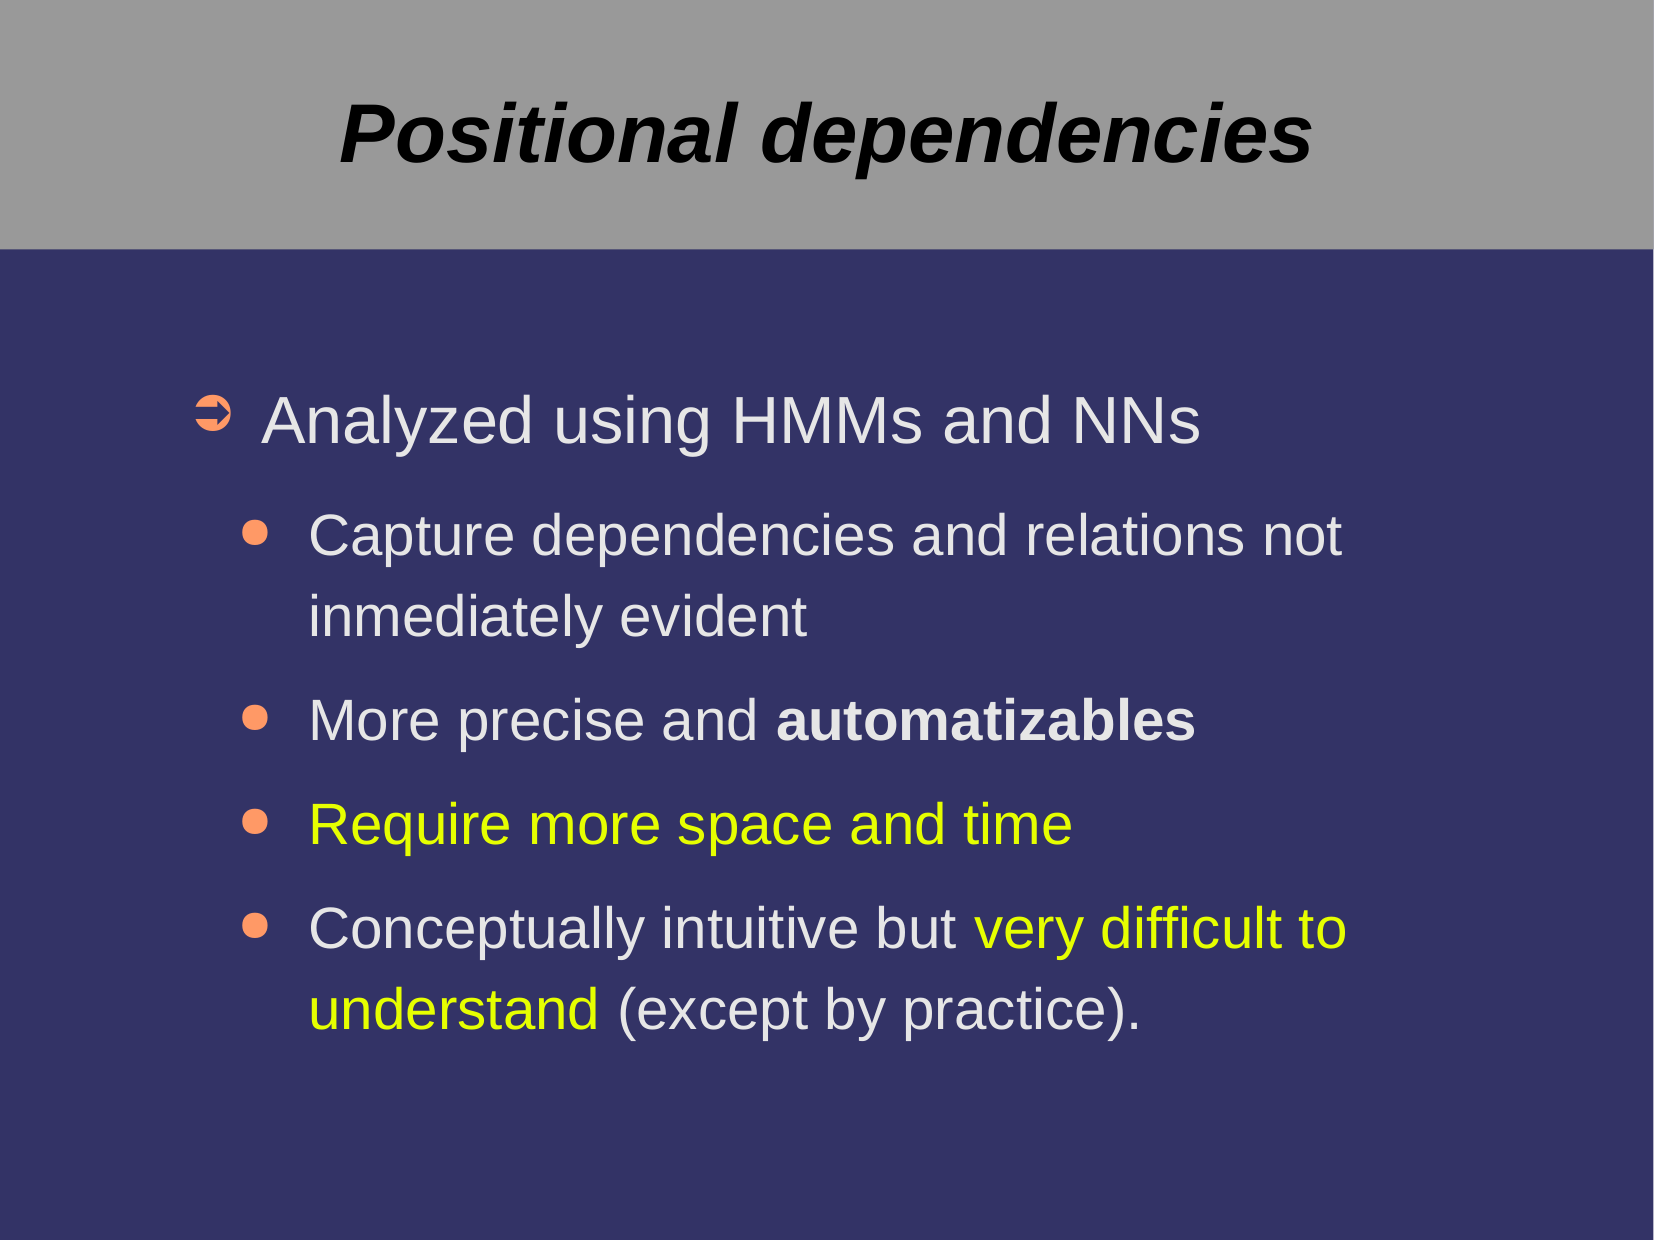

# Positional dependencies
Analyzed using HMMs and NNs
Capture dependencies and relations not inmediately evident
More precise and automatizables
Require more space and time
Conceptually intuitive but very difficult to understand (except by practice).